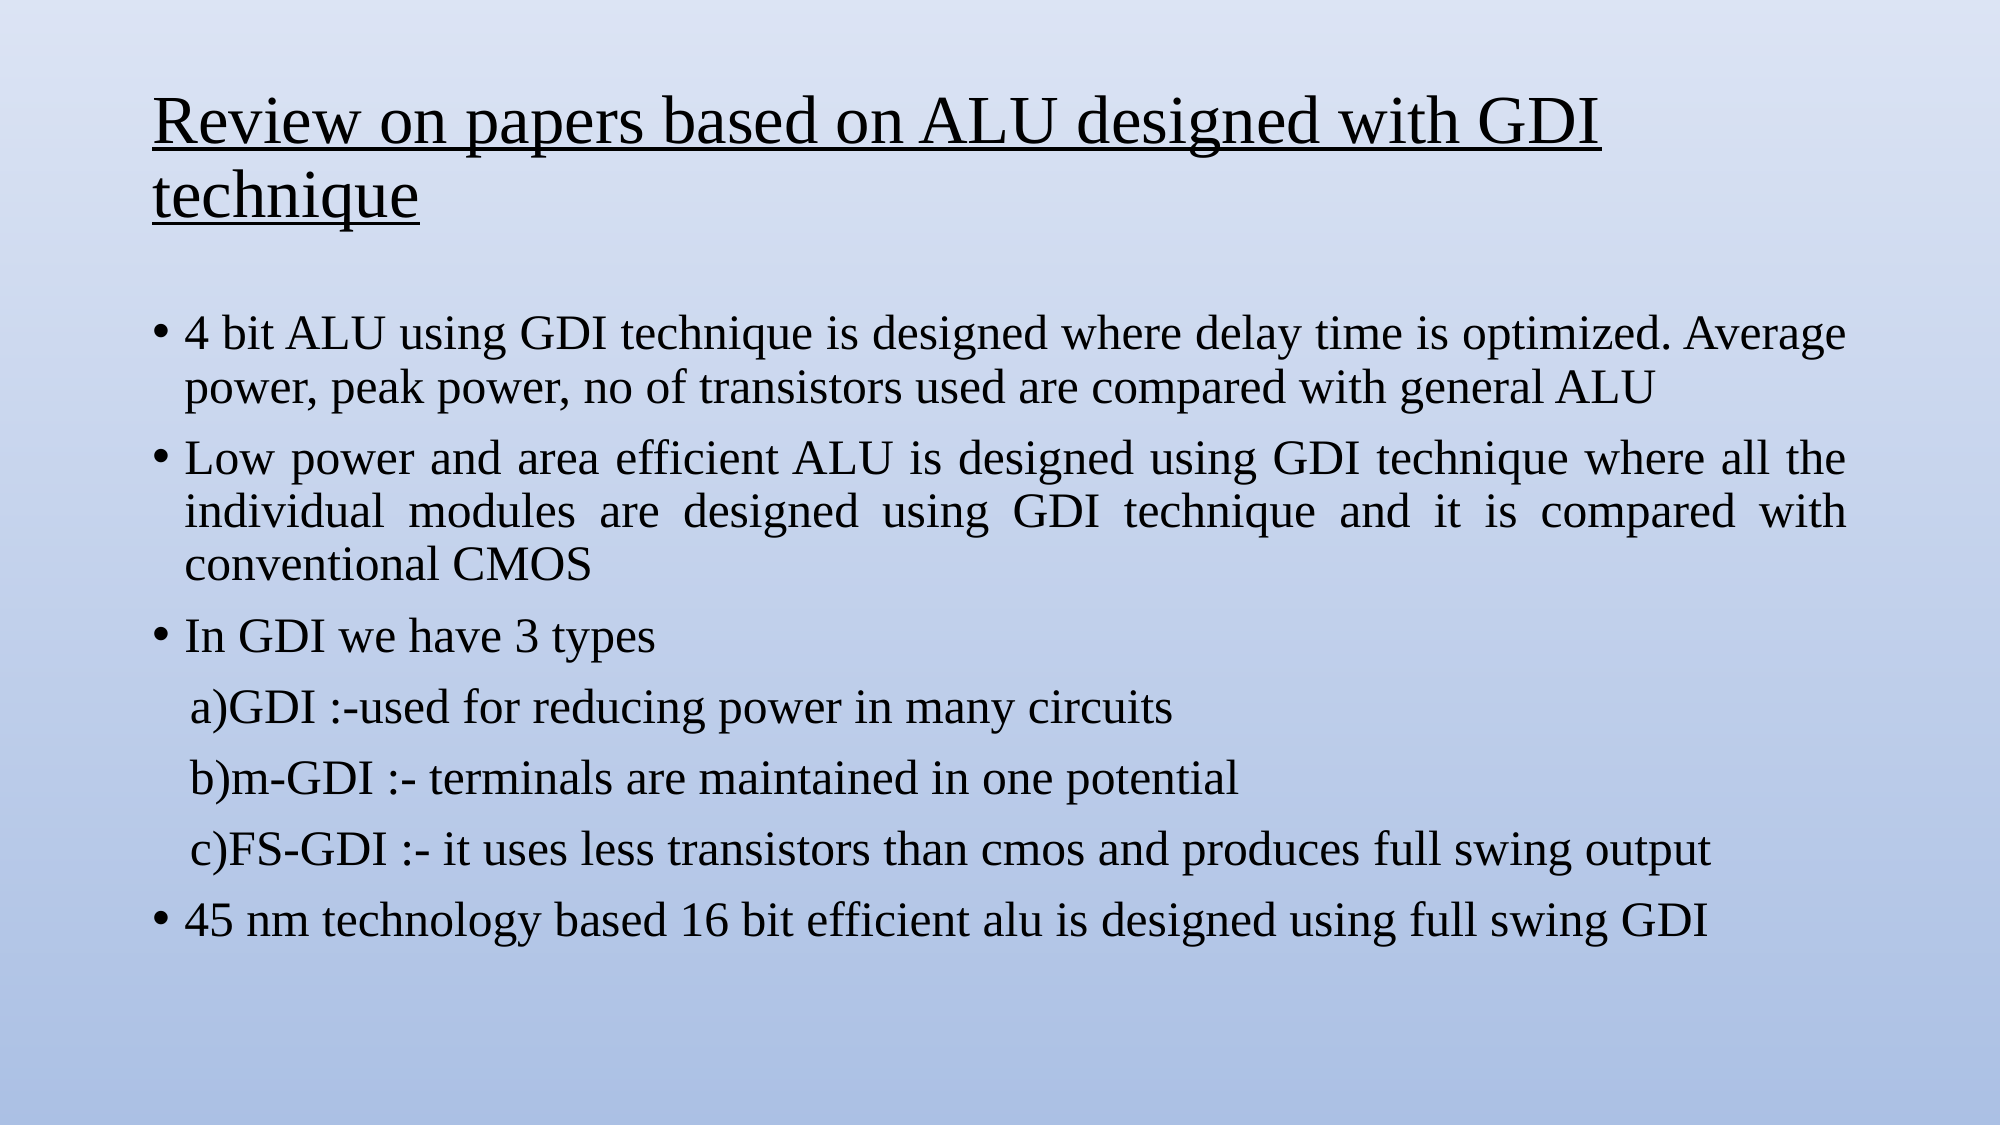

# Review on papers based on ALU designed with GDI technique
4 bit ALU using GDI technique is designed where delay time is optimized. Average power, peak power, no of transistors used are compared with general ALU
Low power and area efficient ALU is designed using GDI technique where all the individual modules are designed using GDI technique and it is compared with conventional CMOS
In GDI we have 3 types
 a)GDI :-used for reducing power in many circuits
 b)m-GDI :- terminals are maintained in one potential
 c)FS-GDI :- it uses less transistors than cmos and produces full swing output
45 nm technology based 16 bit efficient alu is designed using full swing GDI